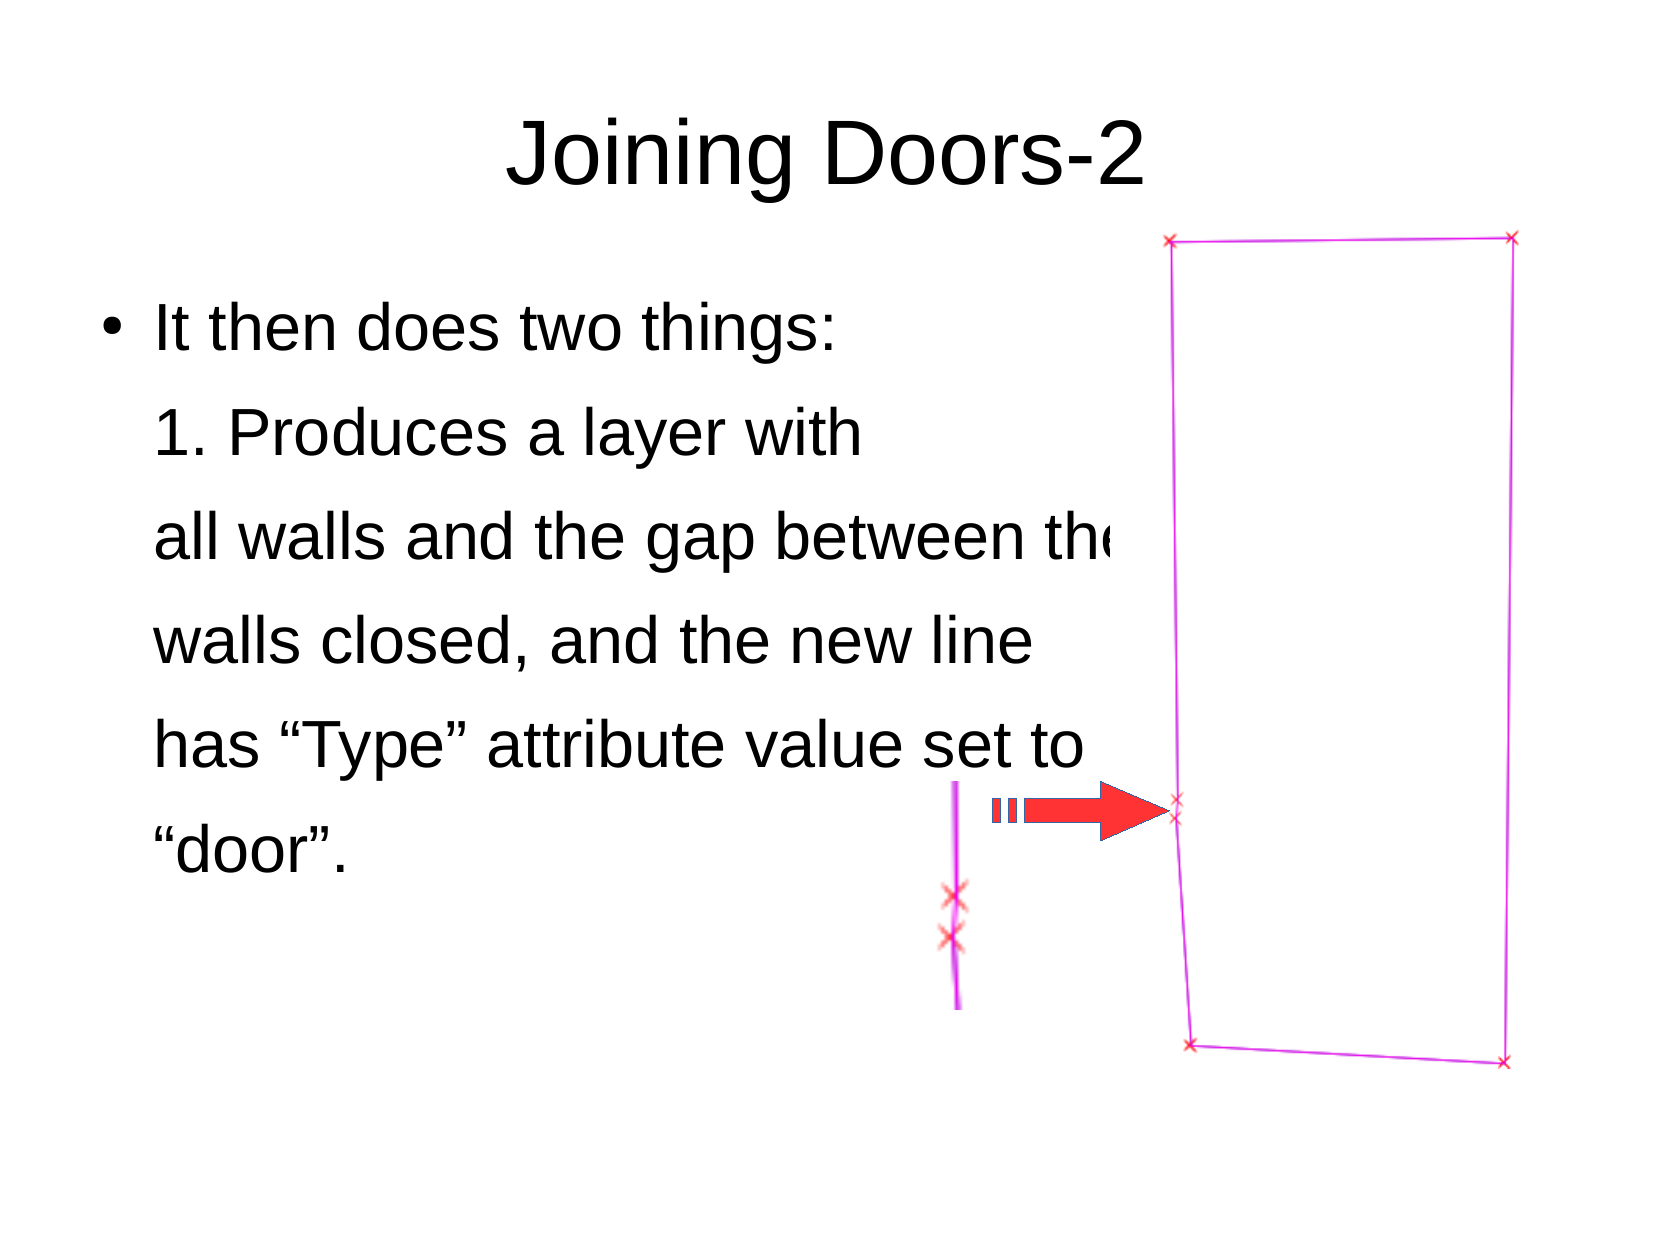

# Joining Doors-2
It then does two things:
1. Produces a layer with
all walls and the gap between the
walls closed, and the new line
has “Type” attribute value set to
“door”.